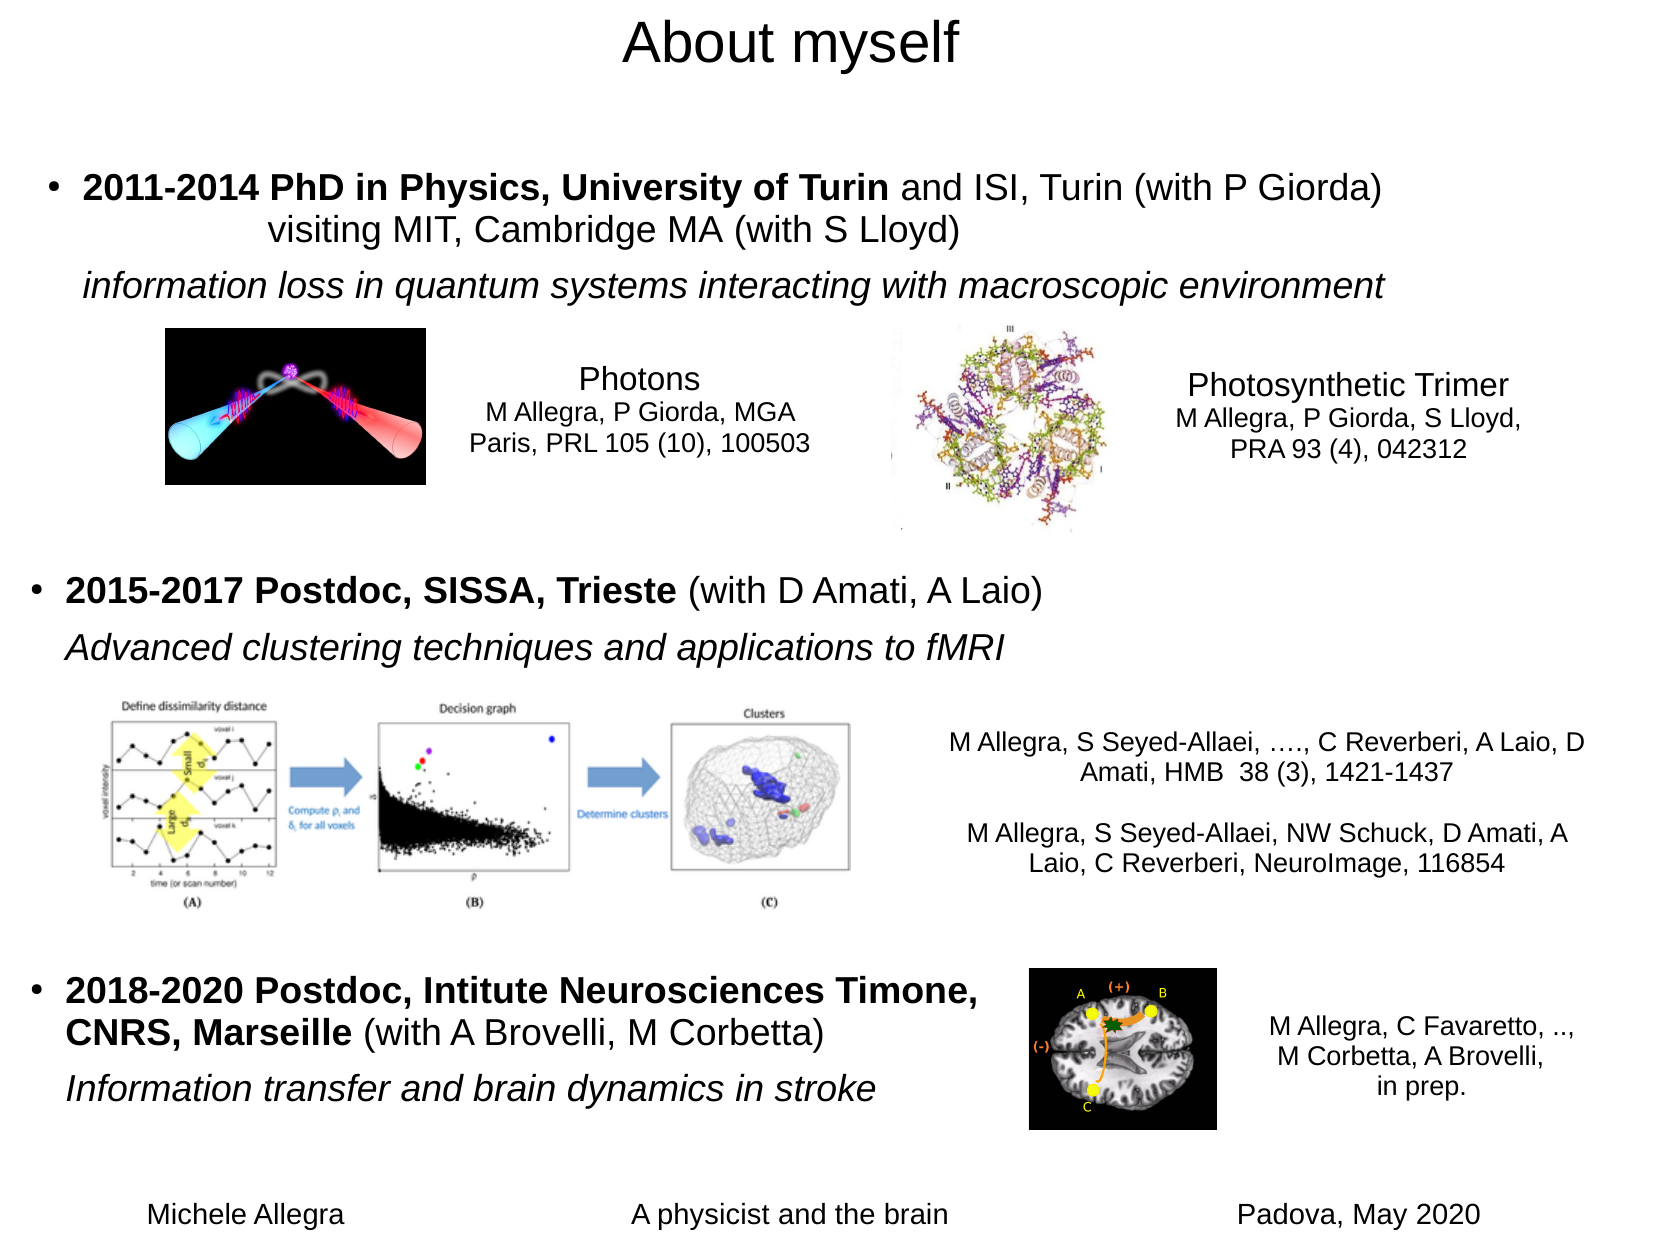

About myself
2011-2014 PhD in Physics, University of Turin and ISI, Turin (with P Giorda)
 visiting MIT, Cambridge MA (with S Lloyd)
information loss in quantum systems interacting with macroscopic environment
Photons
M Allegra, P Giorda, MGA Paris, PRL 105 (10), 100503
Photosynthetic Trimer
M Allegra, P Giorda, S Lloyd, PRA 93 (4), 042312
2015-2017 Postdoc, SISSA, Trieste (with D Amati, A Laio)
Advanced clustering techniques and applications to fMRI
M Allegra, S Seyed‐Allaei, …., C Reverberi, A Laio, D Amati, HMB 38 (3), 1421-1437
M Allegra, S Seyed-Allaei, NW Schuck, D Amati, A Laio, C Reverberi, NeuroImage, 116854
2018-2020 Postdoc, Intitute Neurosciences Timone, CNRS, Marseille (with A Brovelli, M Corbetta)
Information transfer and brain dynamics in stroke
M Allegra, C Favaretto, .., M Corbetta, A Brovelli, in prep.
# Michele Allegra A physicist and the brain Padova, May 2020